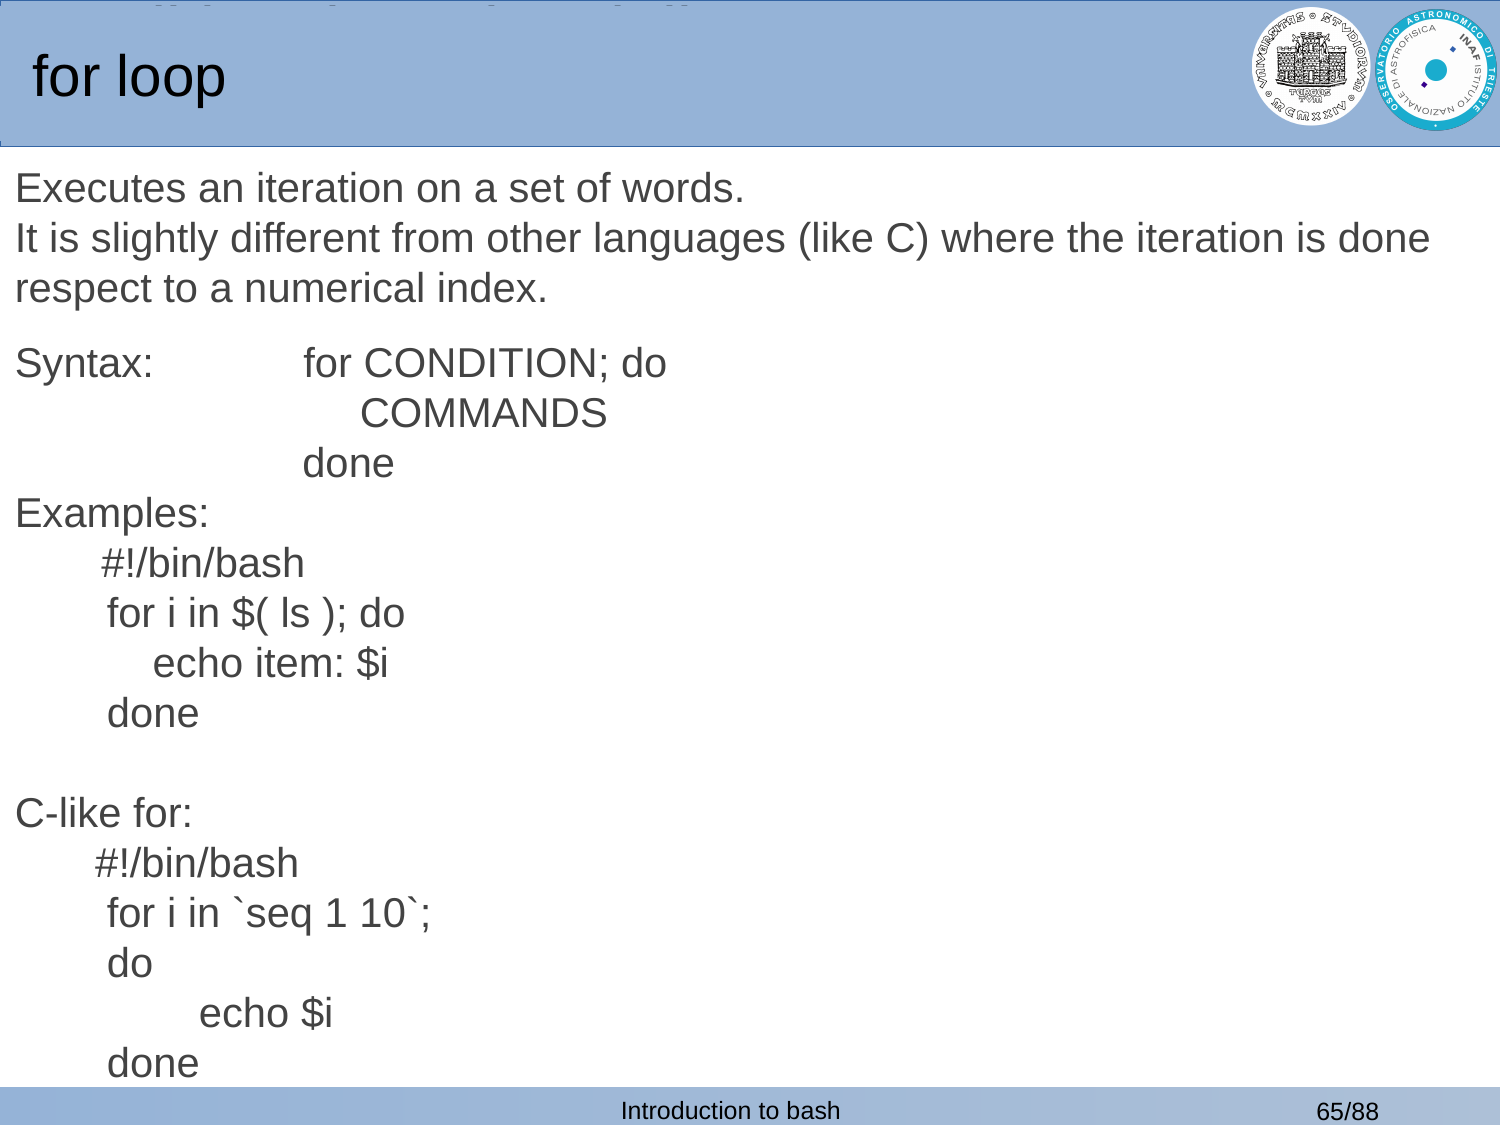

Traditional service delivery
for loop
# Executes an iteration on a set of words.
It is slightly different from other languages (like C) where the iteration is done respect to a numerical index.
Syntax: for CONDITION; do
 COMMANDS
 done
Examples:
 	 #!/bin/bash
 for i in $( ls ); do
 echo item: $i
 done
C-like for:
 #!/bin/bash
 for i in `seq 1 10`;
 do
 echo $i
 done